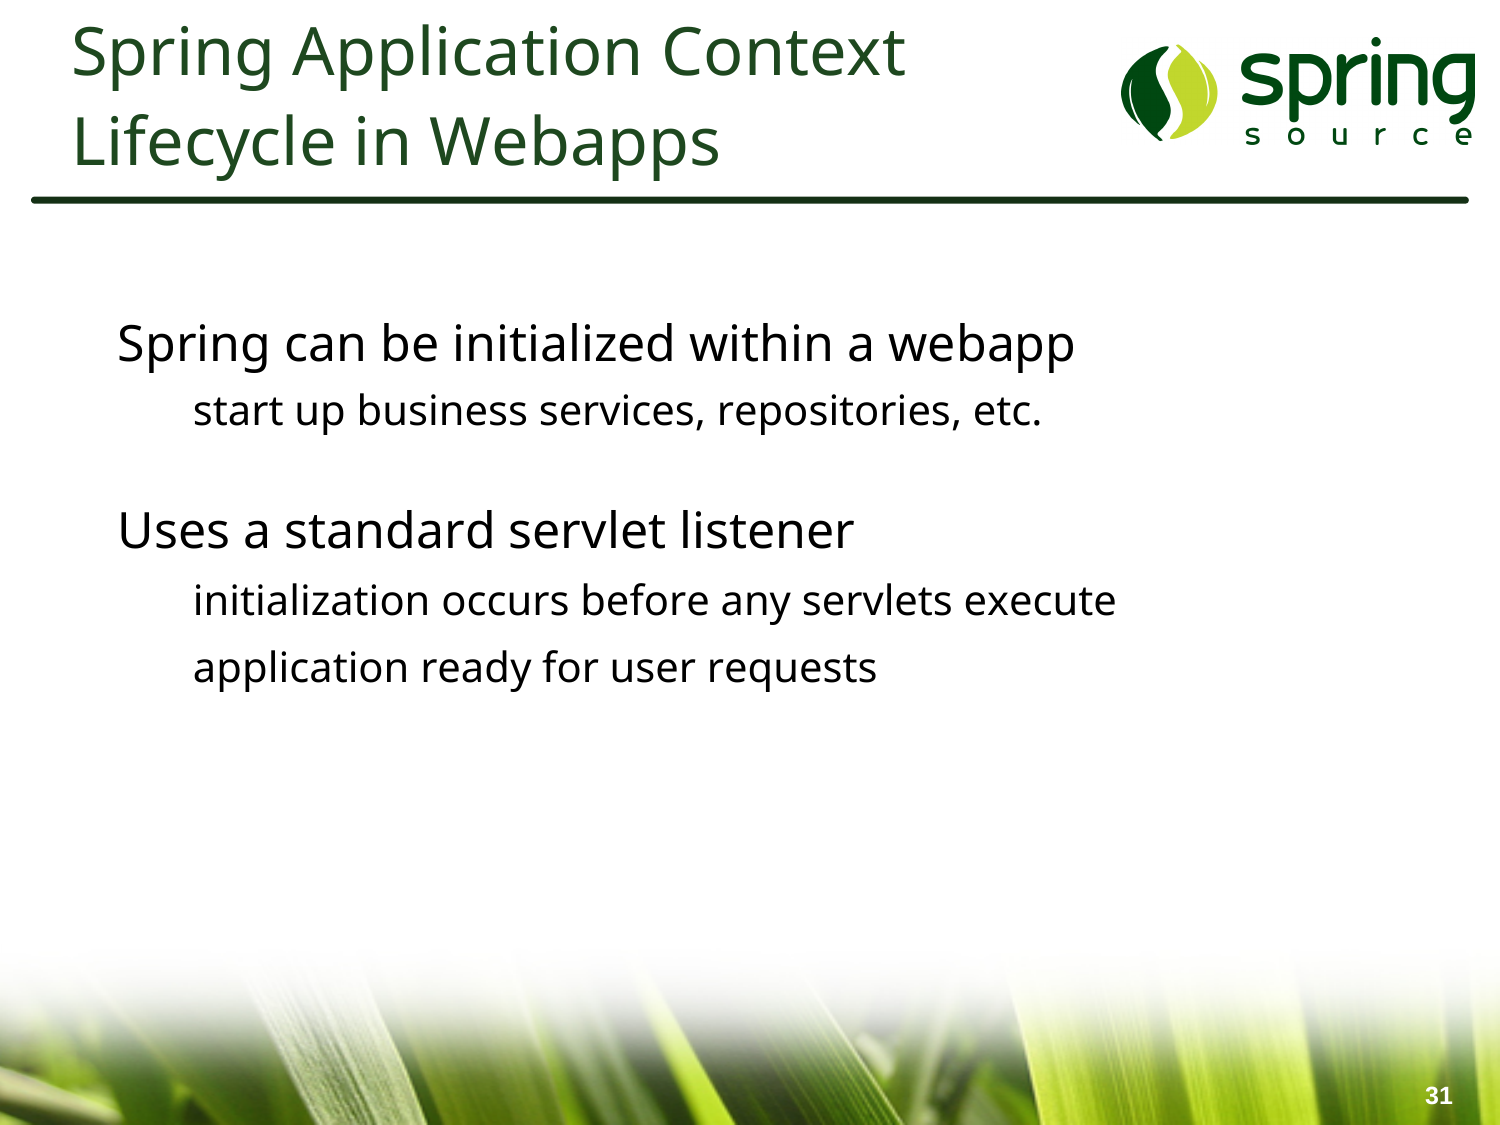

# Spring Application Context Lifecycle in Webapps
Spring can be initialized within a webapp
start up business services, repositories, etc.
Uses a standard servlet listener
initialization occurs before any servlets execute
application ready for user requests